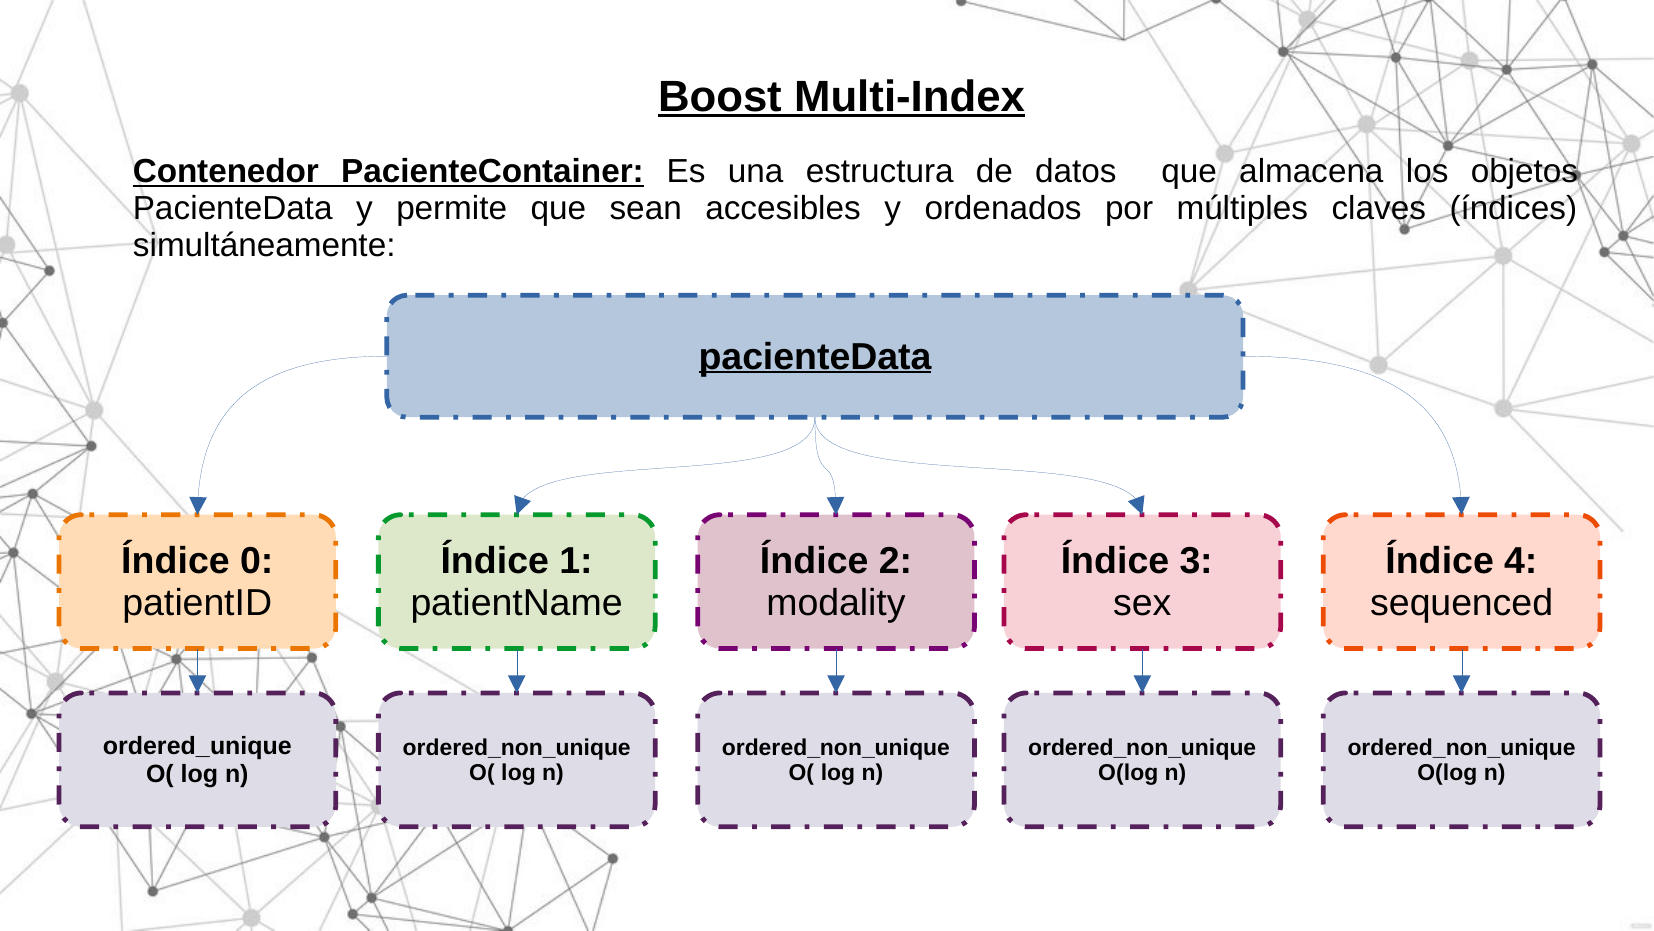

Boost Multi-Index
Contenedor PacienteContainer: Es una estructura de datos que almacena los objetos PacienteData y permite que sean accesibles y ordenados por múltiples claves (índices) simultáneamente:
pacienteData
Índice 0: patientID
Índice 1: patientName
Índice 2: modality
Índice 3:
sex
Índice 4: sequenced
ordered_unique
O( log n)
ordered_non_unique
O( log n)
ordered_non_unique
O( log n)
ordered_non_unique
O(log n)
ordered_non_unique
O(log n)